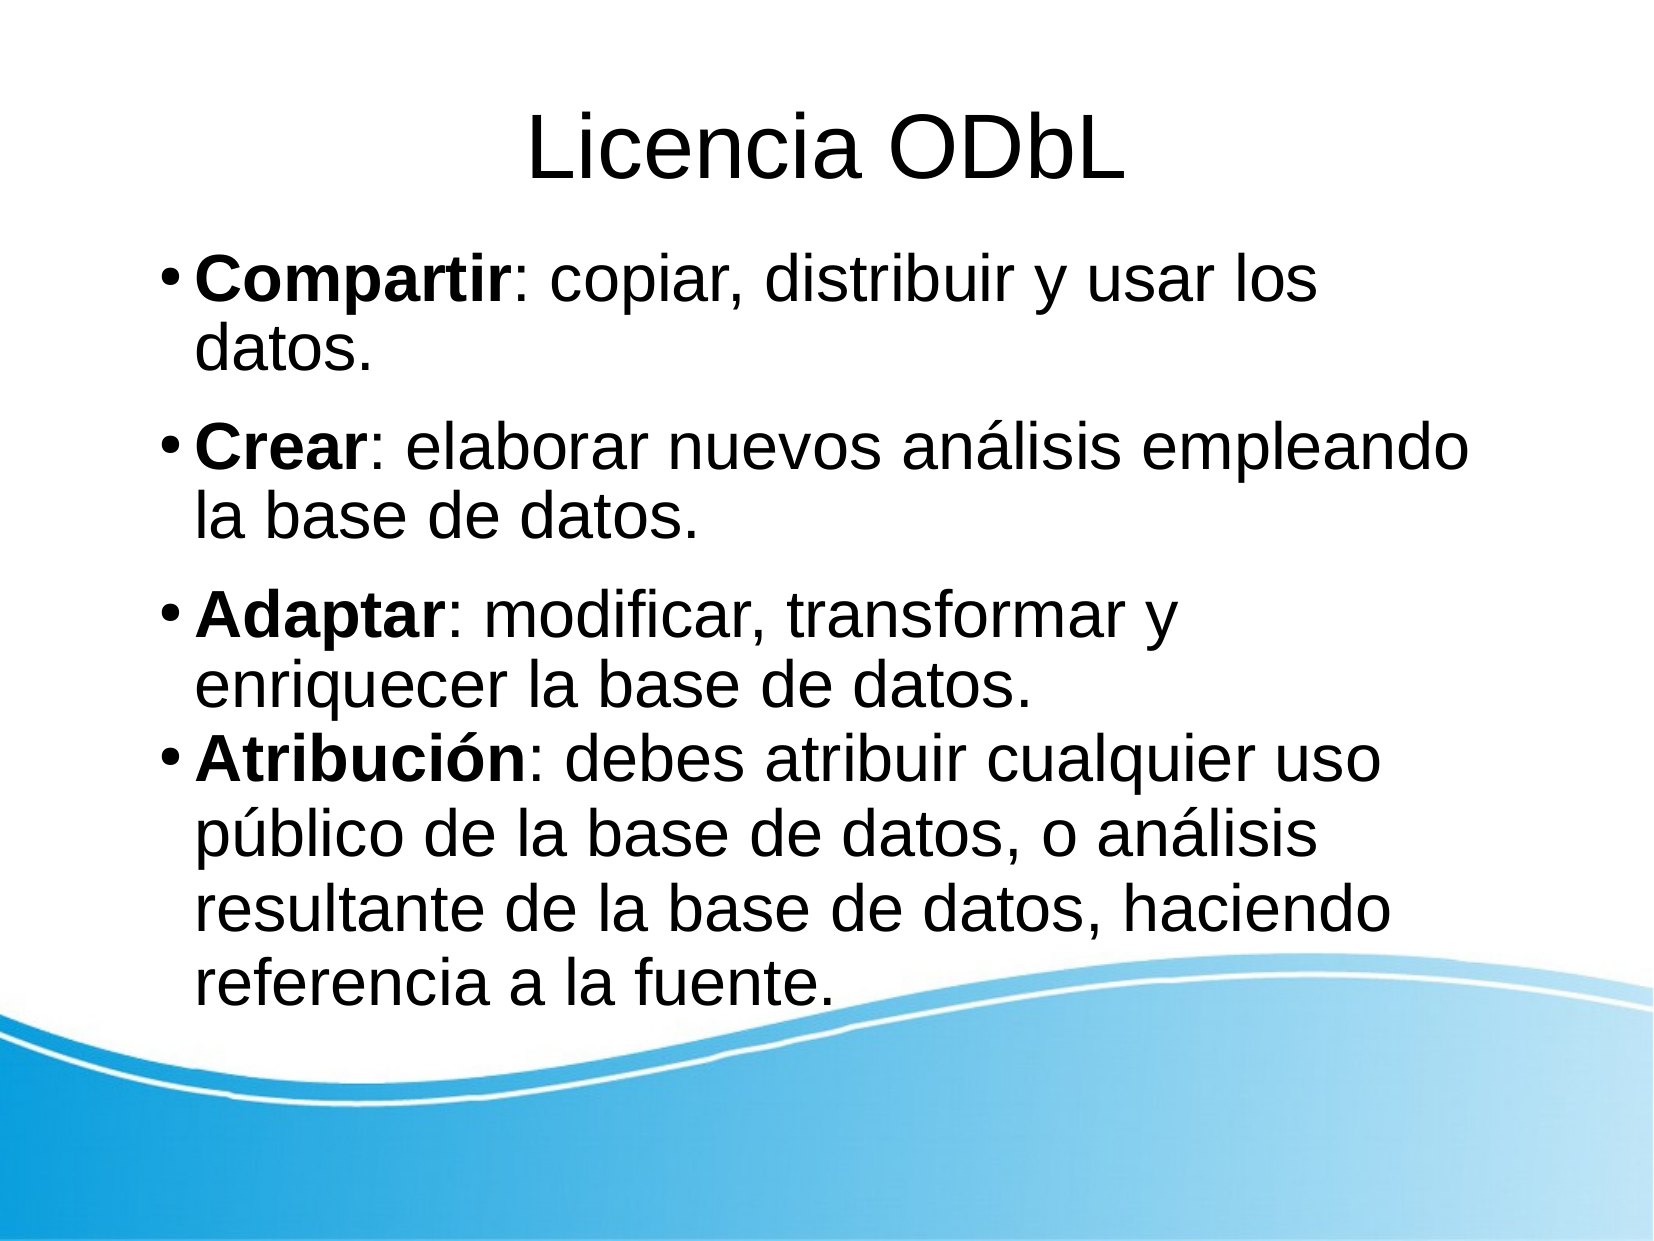

# Licencia ODbL
Compartir: copiar, distribuir y usar los datos.
Crear: elaborar nuevos análisis empleando la base de datos.
Adaptar: modificar, transformar y enriquecer la base de datos.
Atribución: debes atribuir cualquier uso público de la base de datos, o análisis resultante de la base de datos, haciendo referencia a la fuente.